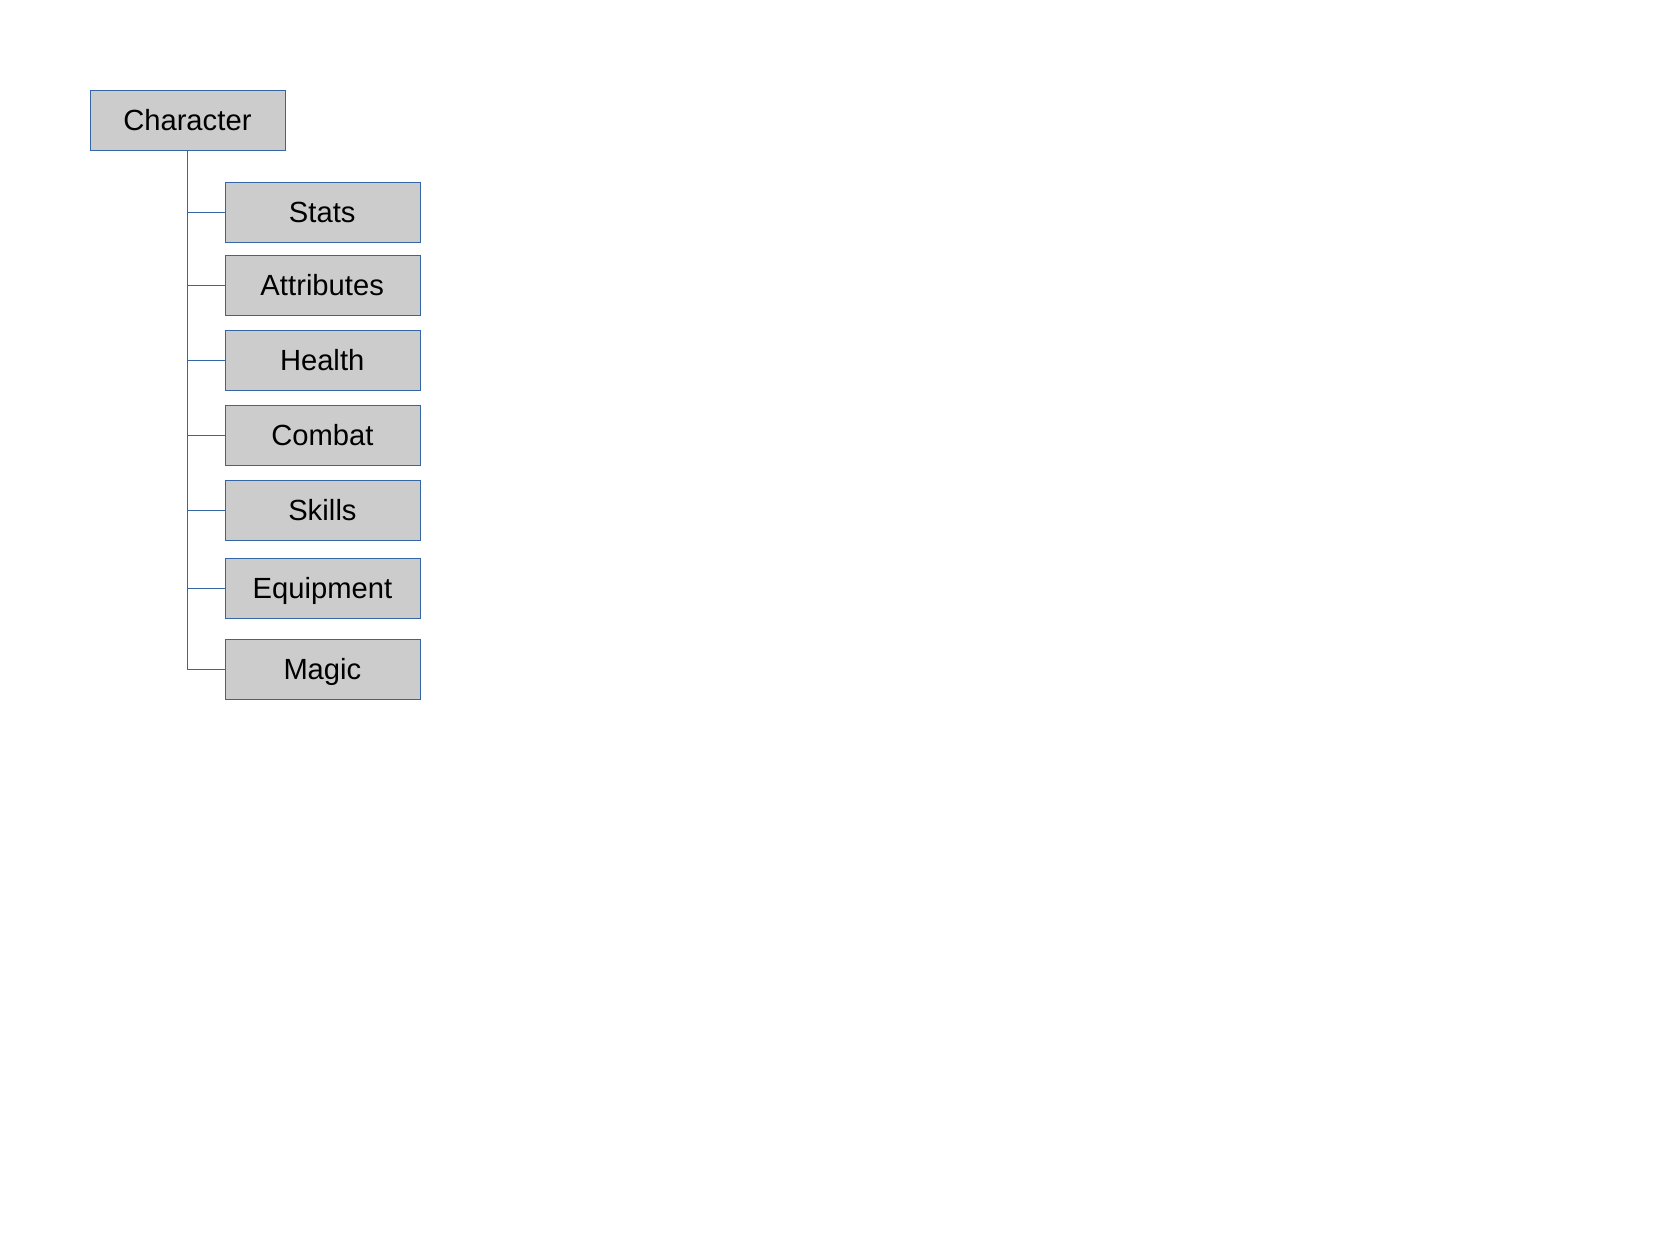

Character
Stats
Attributes
Health
Combat
Skills
Equipment
Magic